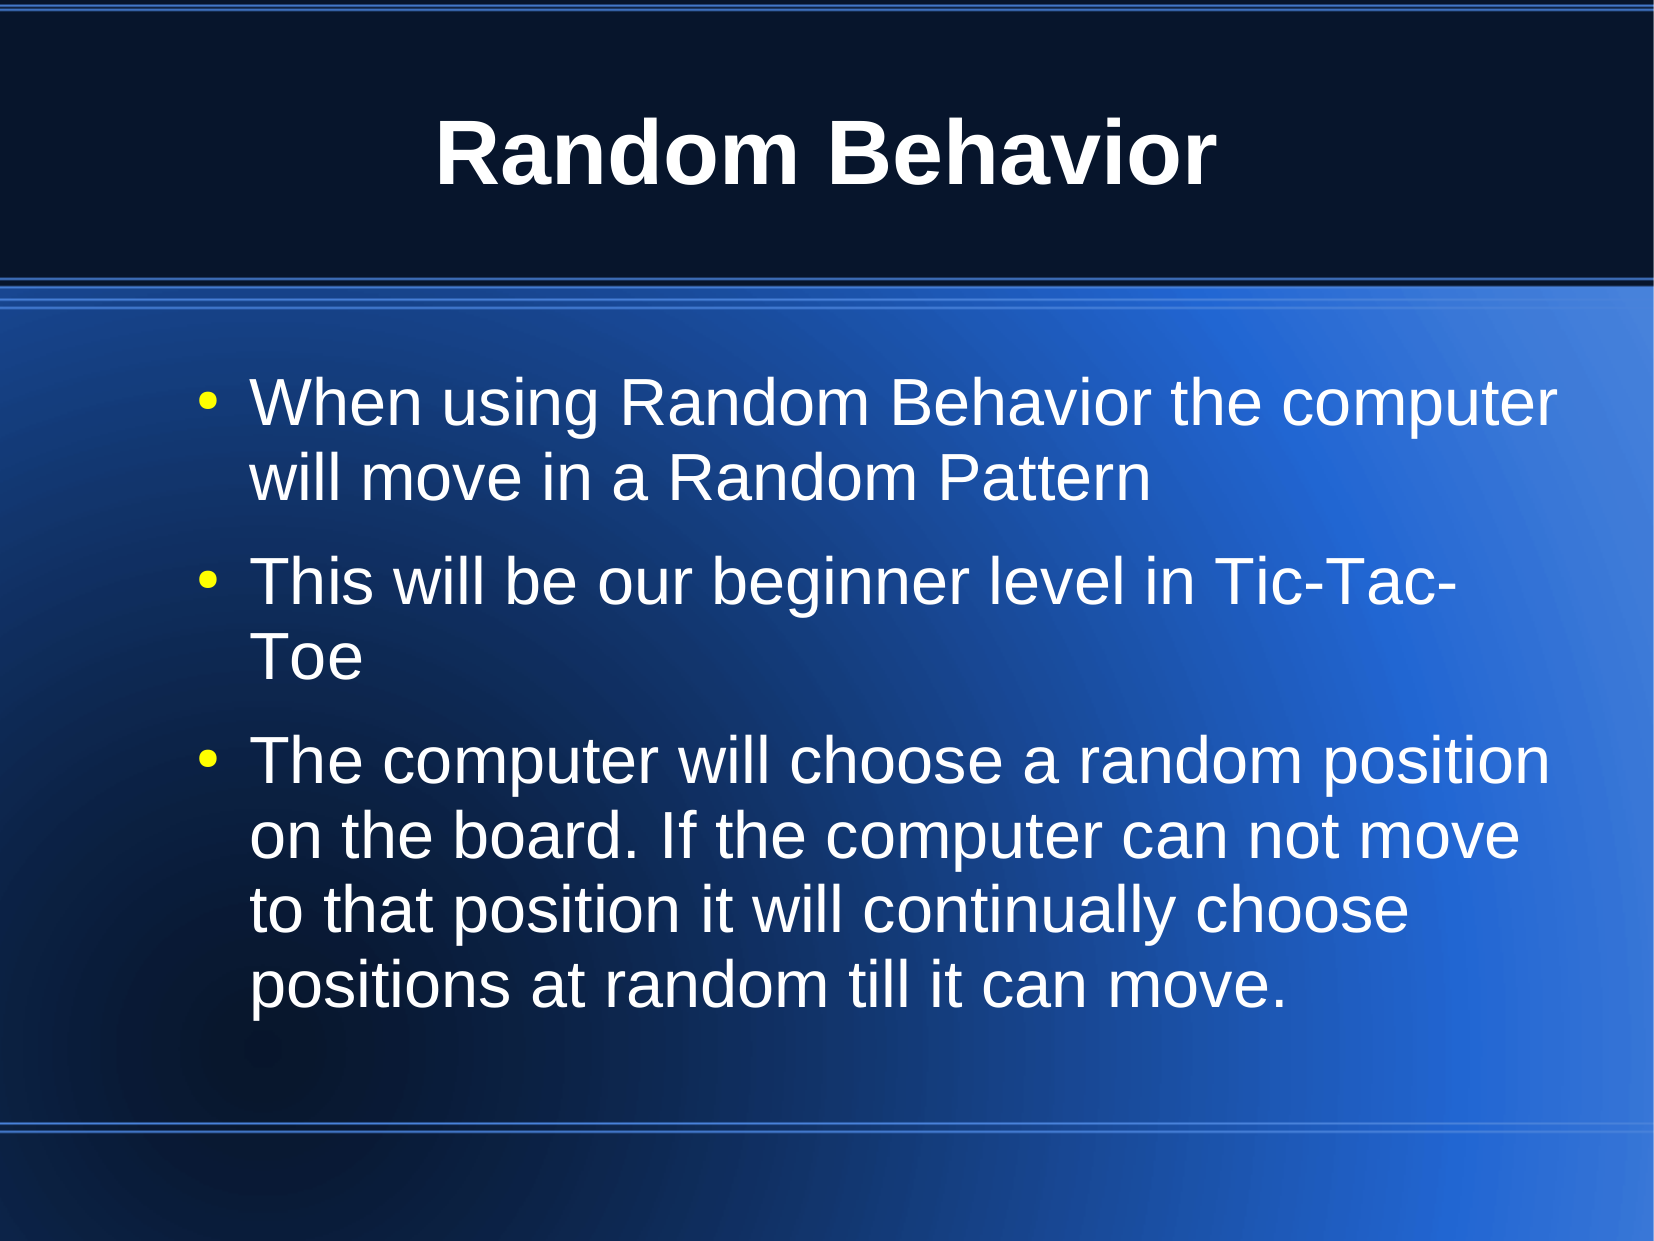

# Random Behavior
When using Random Behavior the computer will move in a Random Pattern
This will be our beginner level in Tic-Tac-Toe
The computer will choose a random position on the board. If the computer can not move to that position it will continually choose positions at random till it can move.